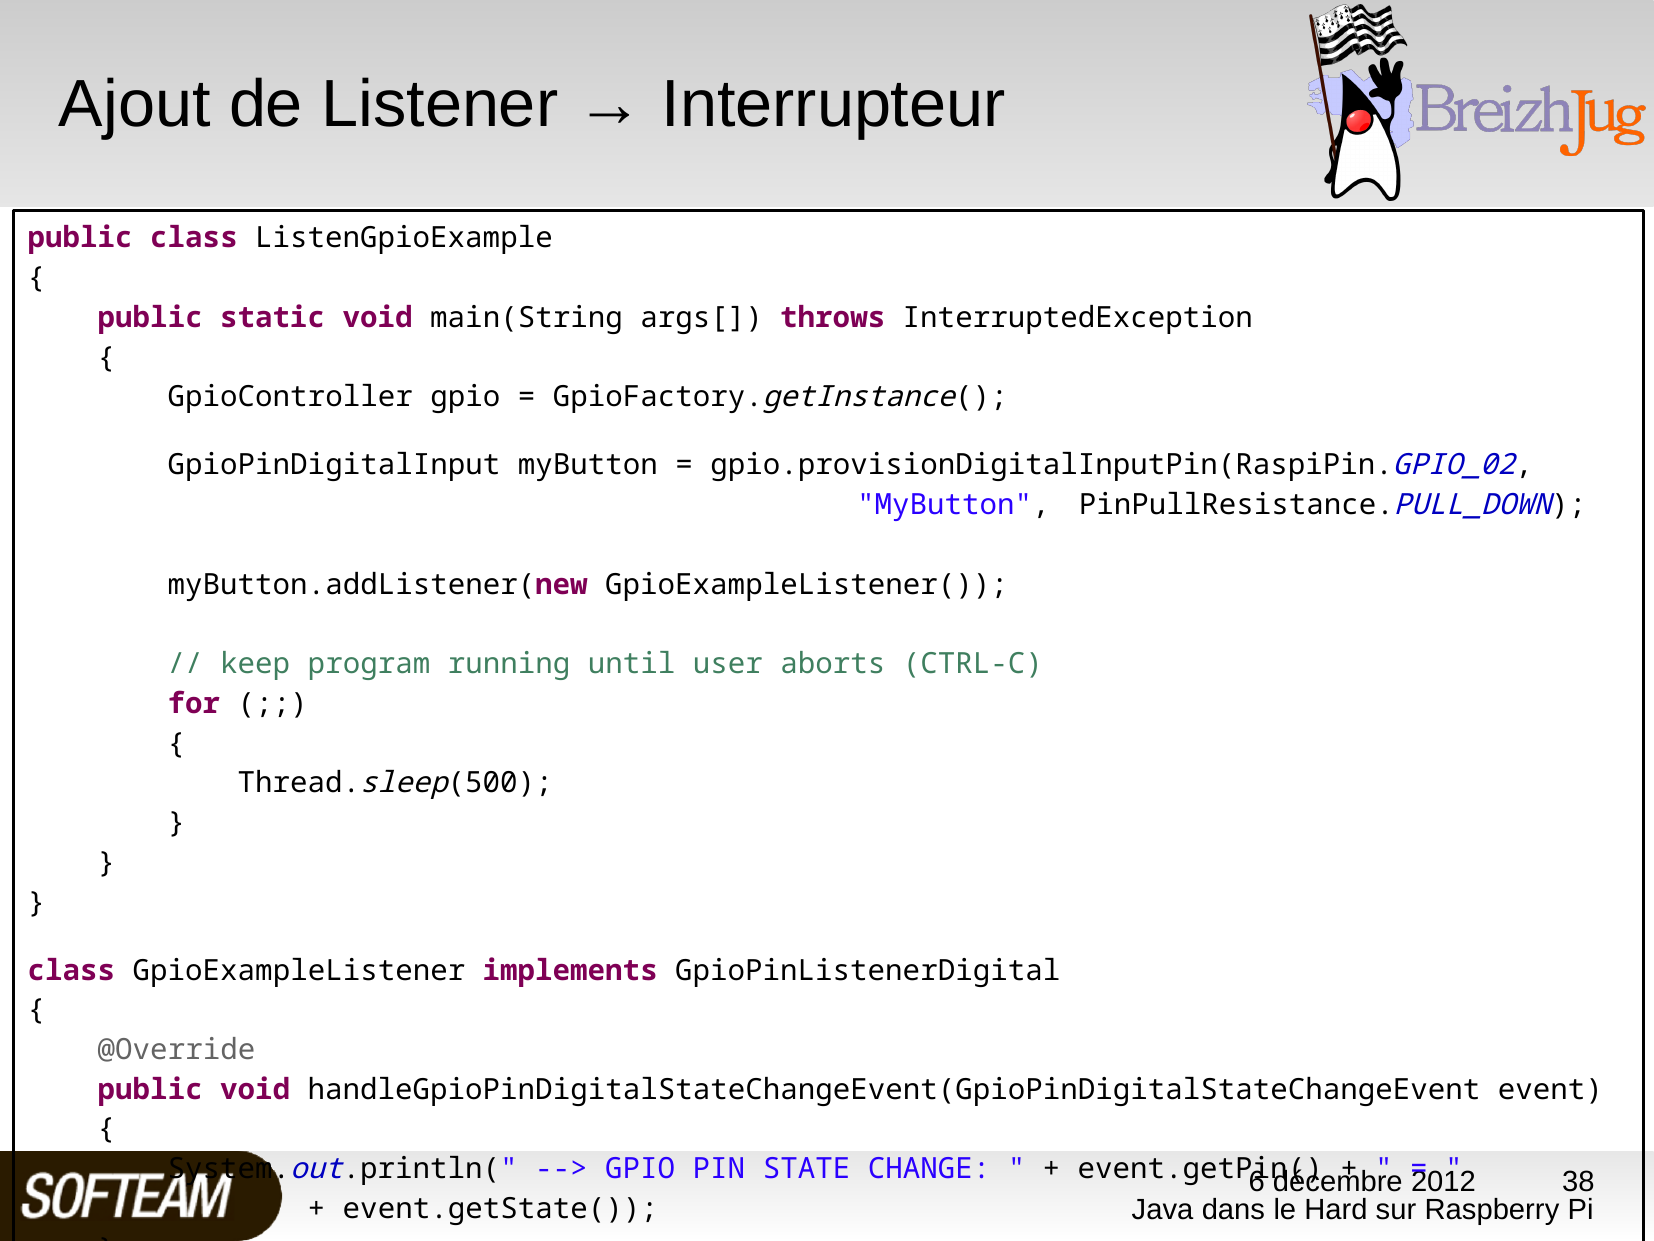

# Ajout de Listener → Interrupteur
public class ListenGpioExample
{
 public static void main(String args[]) throws InterruptedException
 {
 GpioController gpio = GpioFactory.getInstance();
 GpioPinDigitalInput myButton = gpio.provisionDigitalInputPin(RaspiPin.GPIO_02,
											 "MyButton",	 PinPullResistance.PULL_DOWN);
 myButton.addListener(new GpioExampleListener());
 // keep program running until user aborts (CTRL-C)
 for (;;)
 {
 Thread.sleep(500);
 }
 }
}
class GpioExampleListener implements GpioPinListenerDigital
{
 @Override
 public void handleGpioPinDigitalStateChangeEvent(GpioPinDigitalStateChangeEvent event)
 {
 System.out.println(" --> GPIO PIN STATE CHANGE: " + event.getPin() + " = "
 + event.getState());
 }
}
14 septembre 2012
38
Beaglebone - JugSummerCamp 2012